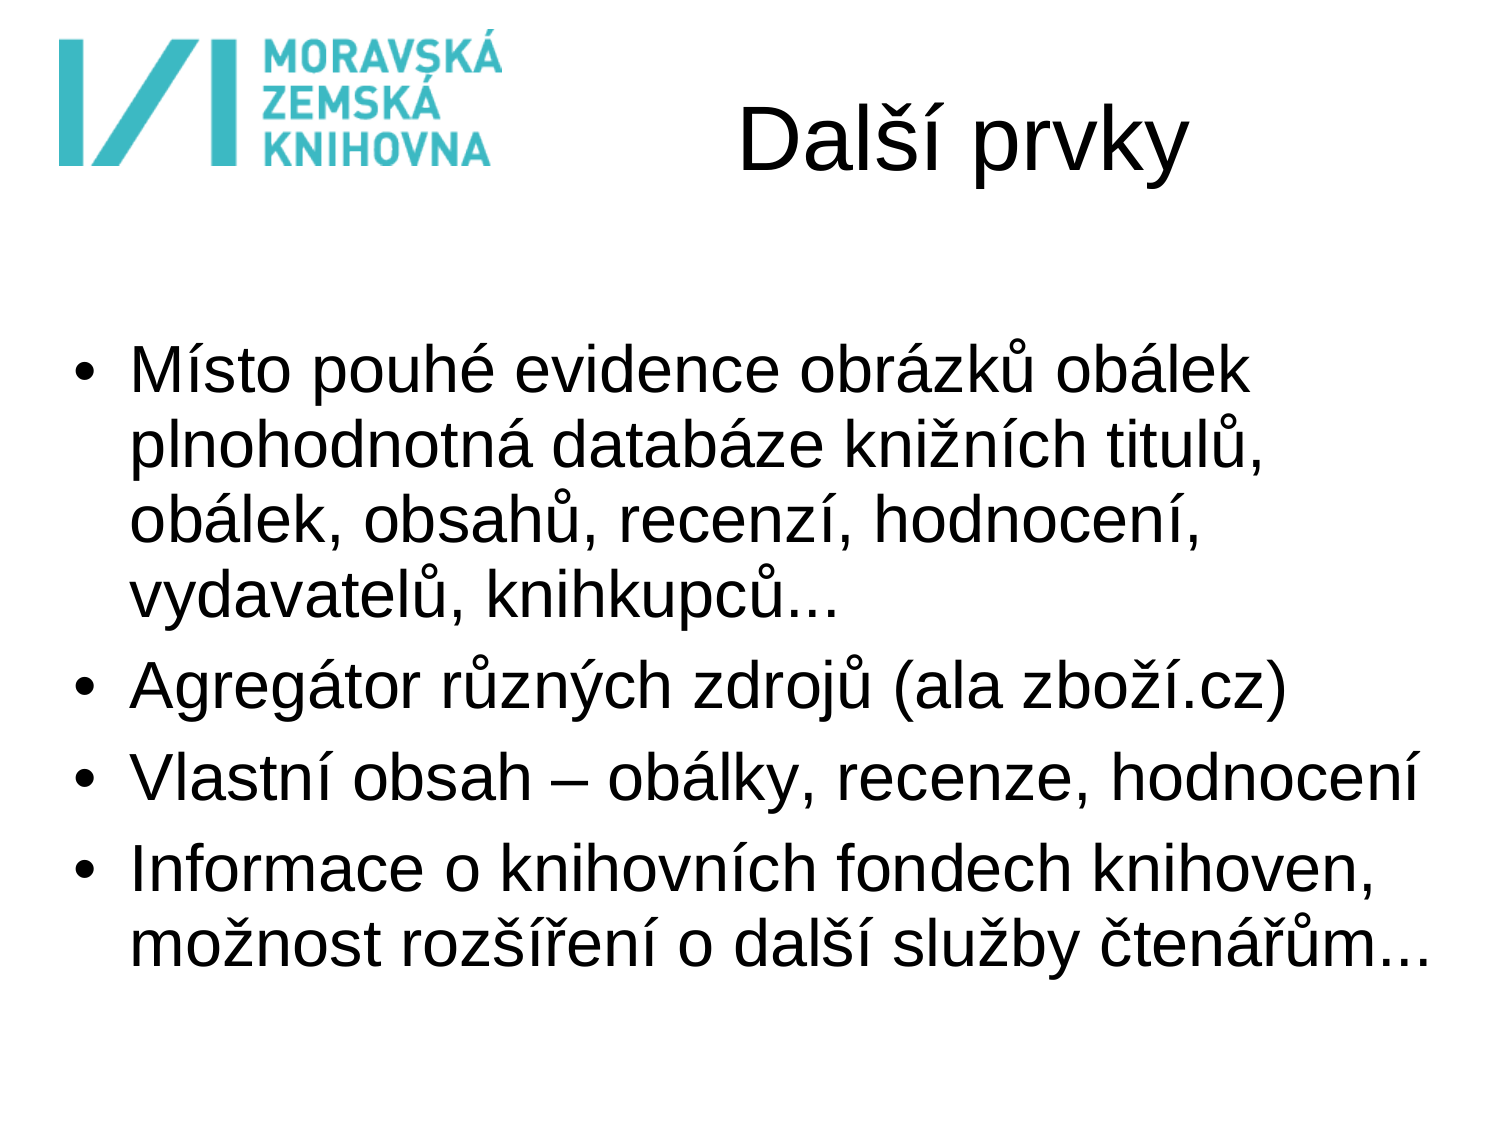

# Další prvky
Místo pouhé evidence obrázků obálek plnohodnotná databáze knižních titulů, obálek, obsahů, recenzí, hodnocení, vydavatelů, knihkupců...
Agregátor různých zdrojů (ala zboží.cz)
Vlastní obsah – obálky, recenze, hodnocení
Informace o knihovních fondech knihoven, možnost rozšíření o další služby čtenářům...